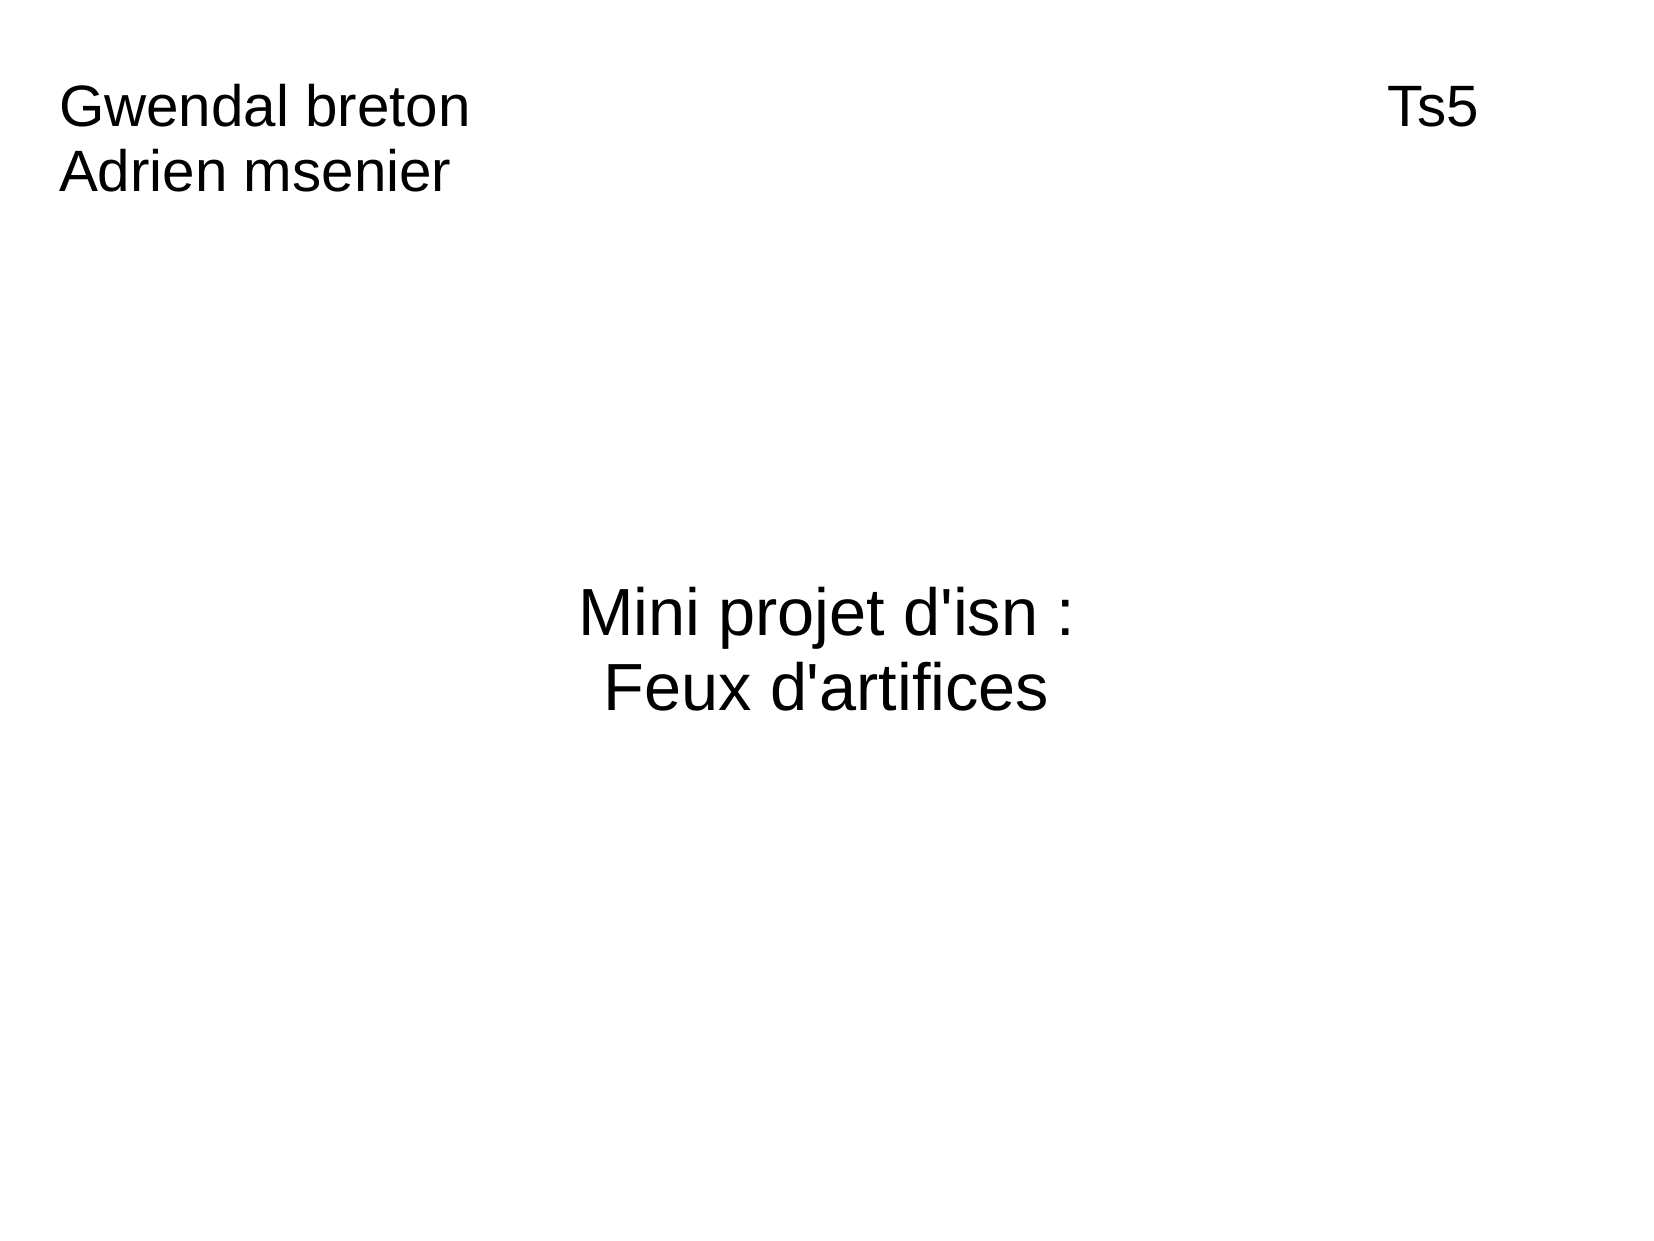

# Gwendal breton													Ts5 Adrien msenier
Mini projet d'isn :
Feux d'artifices